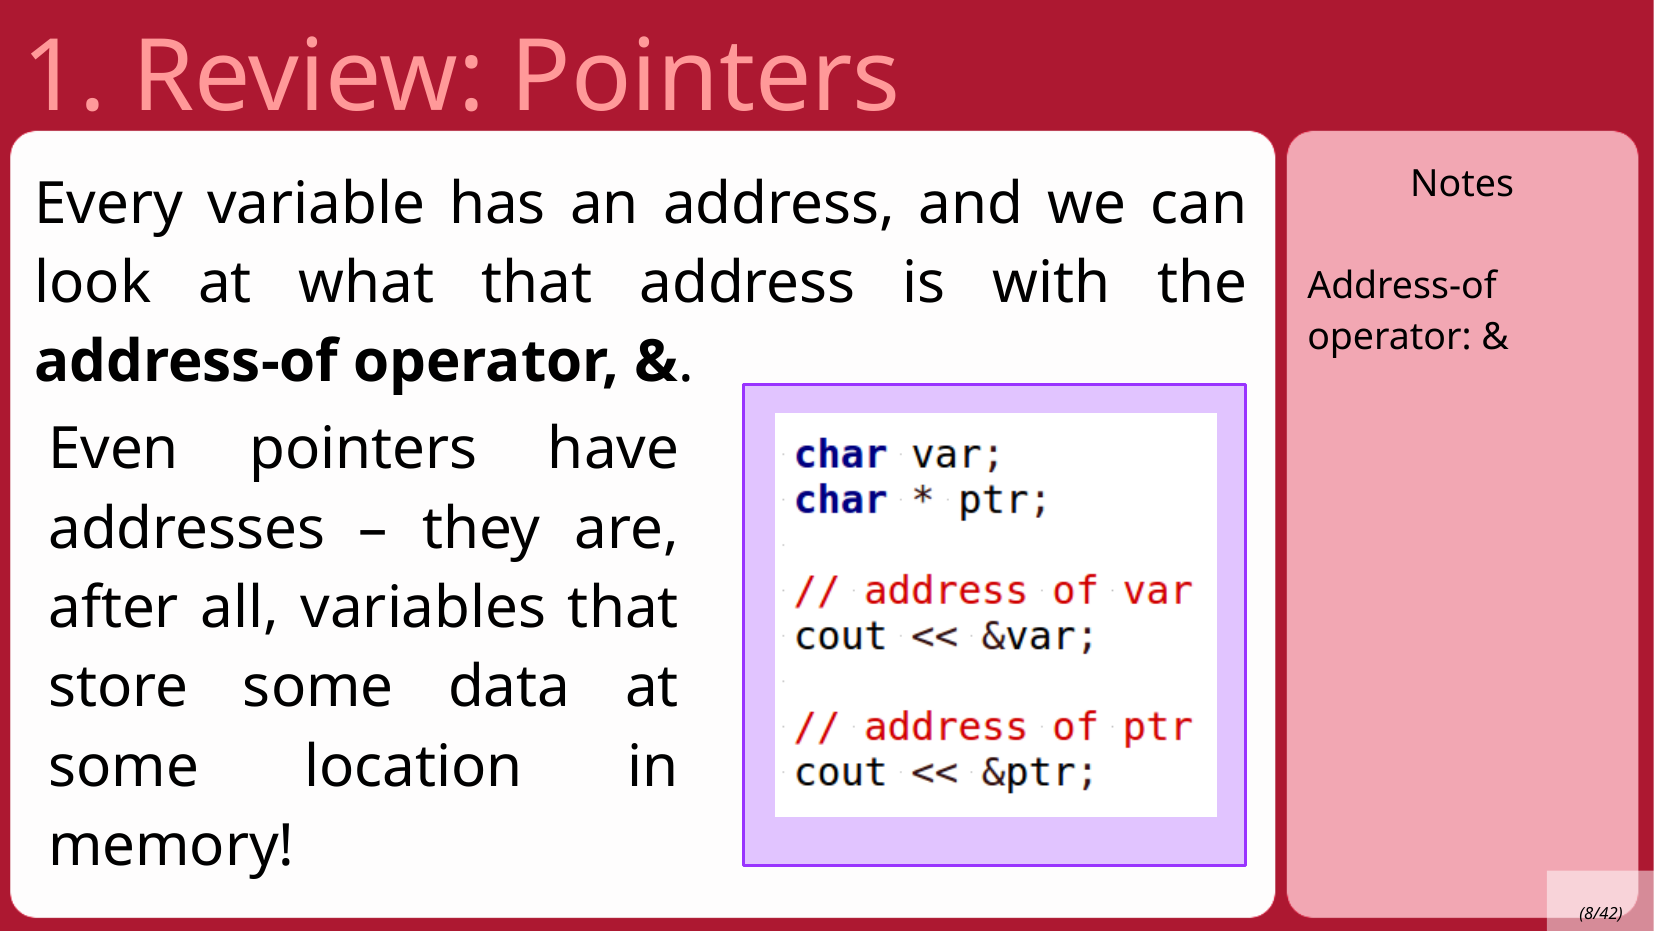

# 1. Review: Pointers
Notes
Address-of operator: &
Every variable has an address, and we can look at what that address is with the address-of operator, &.
Even pointers have addresses – they are, after all, variables that store some data at some location in memory!